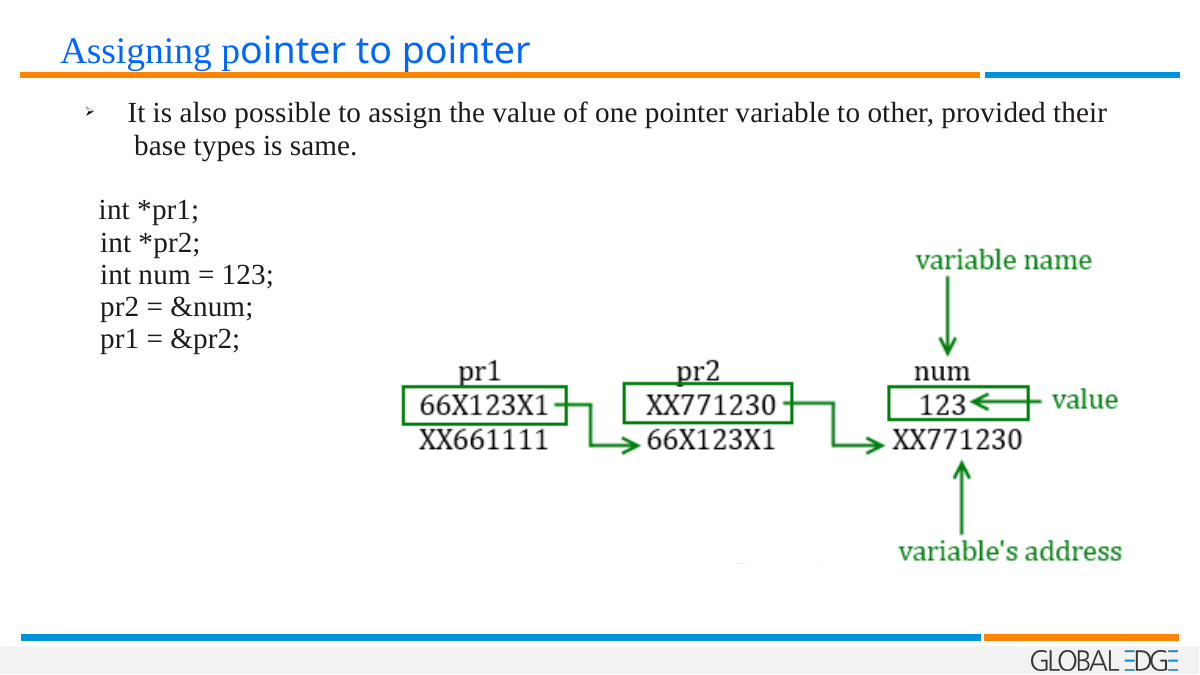

It is also possible to assign the value of one pointer variable to other, provided their
 base types is same.
 int *pr1;
	 int *pr2;
	 int num = 123;
	 pr2 = &num;
	 pr1 = &pr2;
# Assigning pointer to pointer